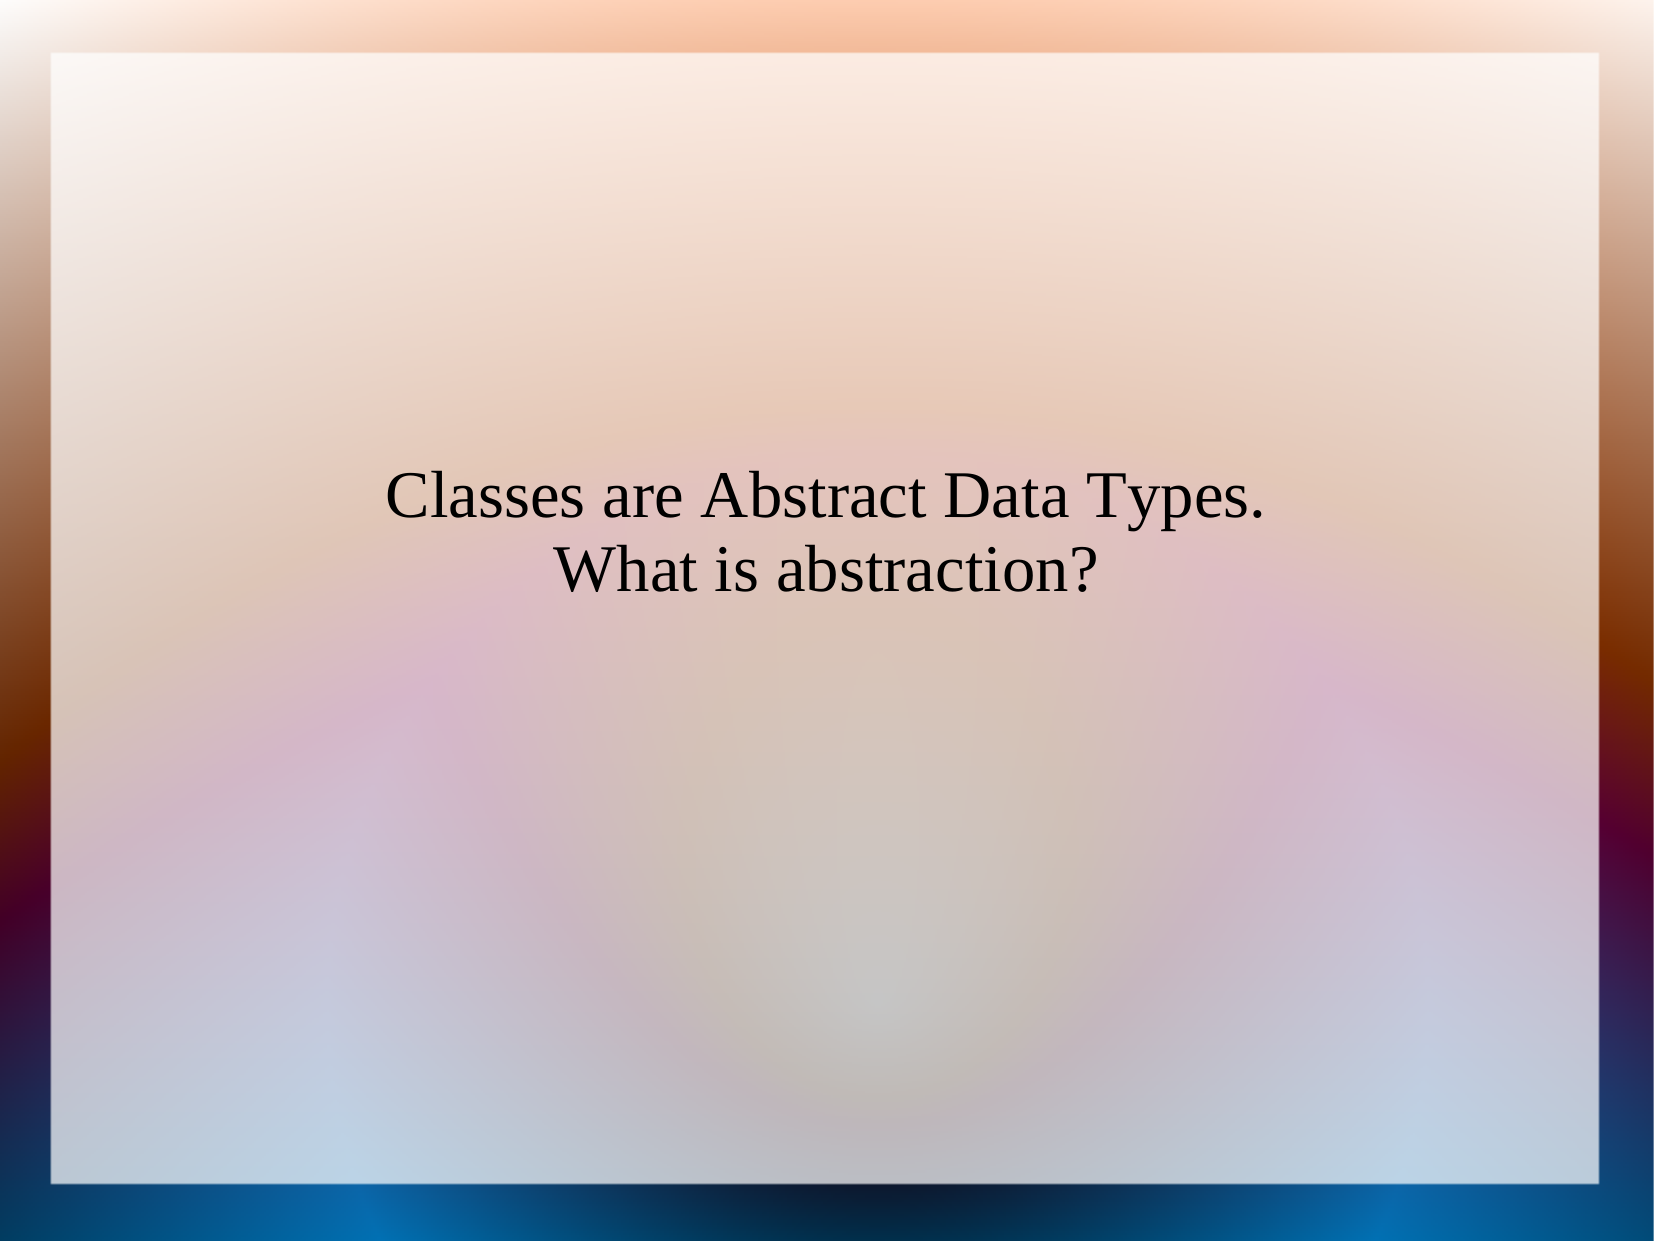

# Classes are Abstract Data Types.
What is abstraction?